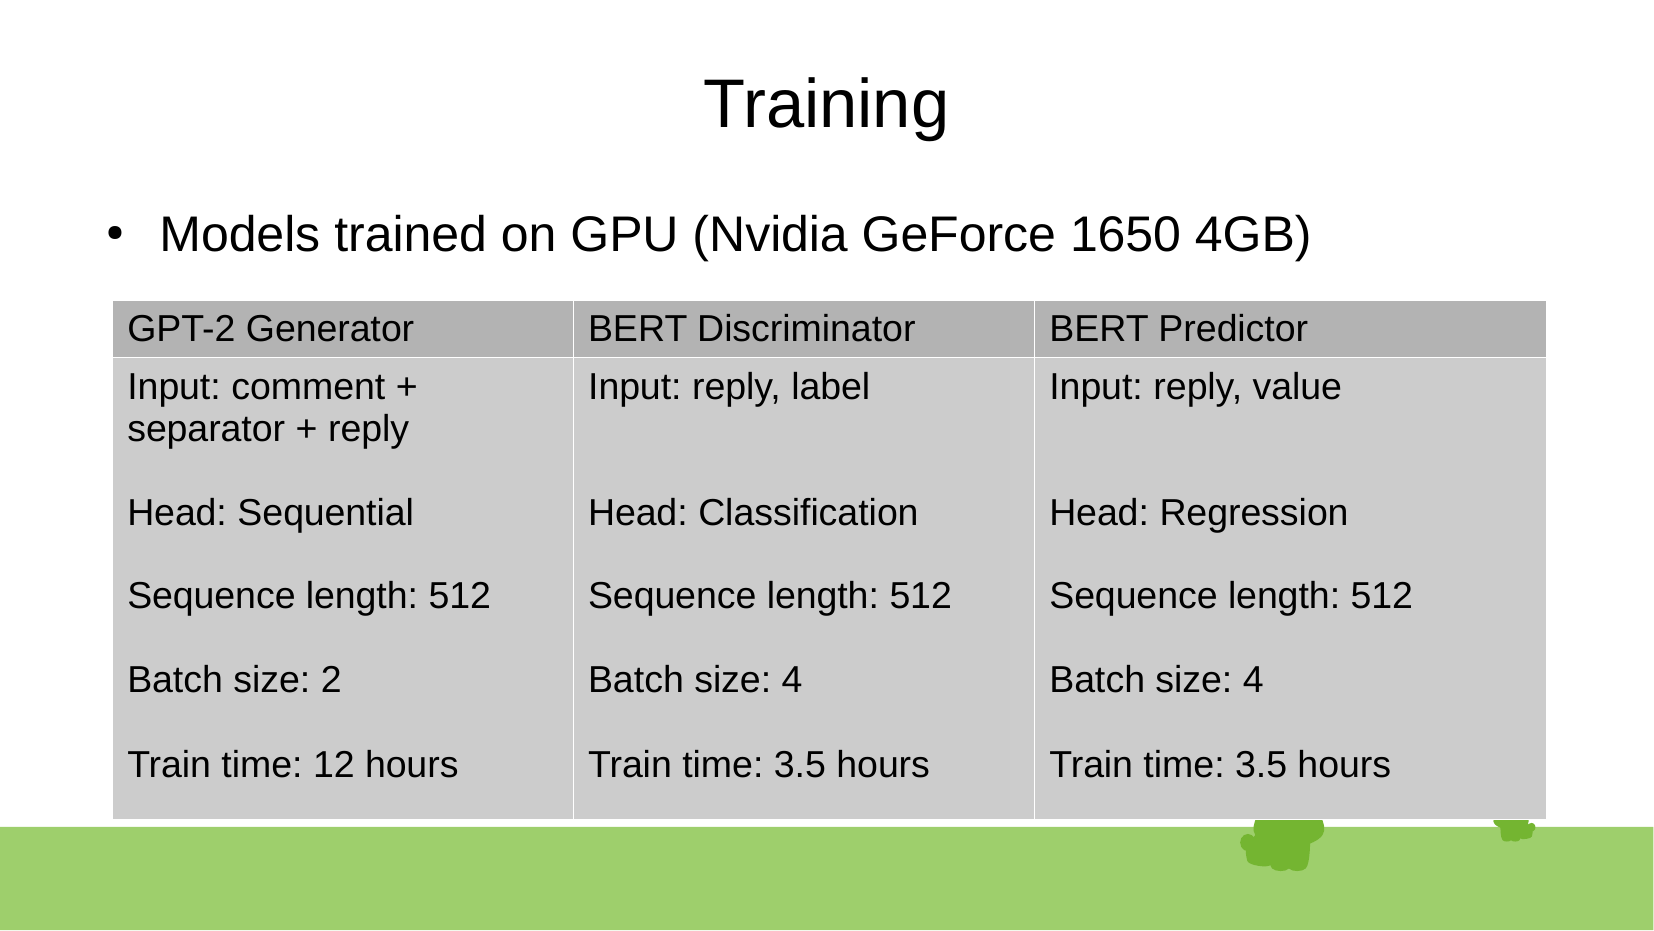

# Training
Models trained on GPU (Nvidia GeForce 1650 4GB)
| GPT-2 Generator | BERT Discriminator | BERT Predictor |
| --- | --- | --- |
| Input: comment + separator + reply Head: Sequential Sequence length: 512 Batch size: 2 Train time: 12 hours | Input: reply, label Head: Classification Sequence length: 512 Batch size: 4 Train time: 3.5 hours | Input: reply, value Head: Regression Sequence length: 512 Batch size: 4 Train time: 3.5 hours |